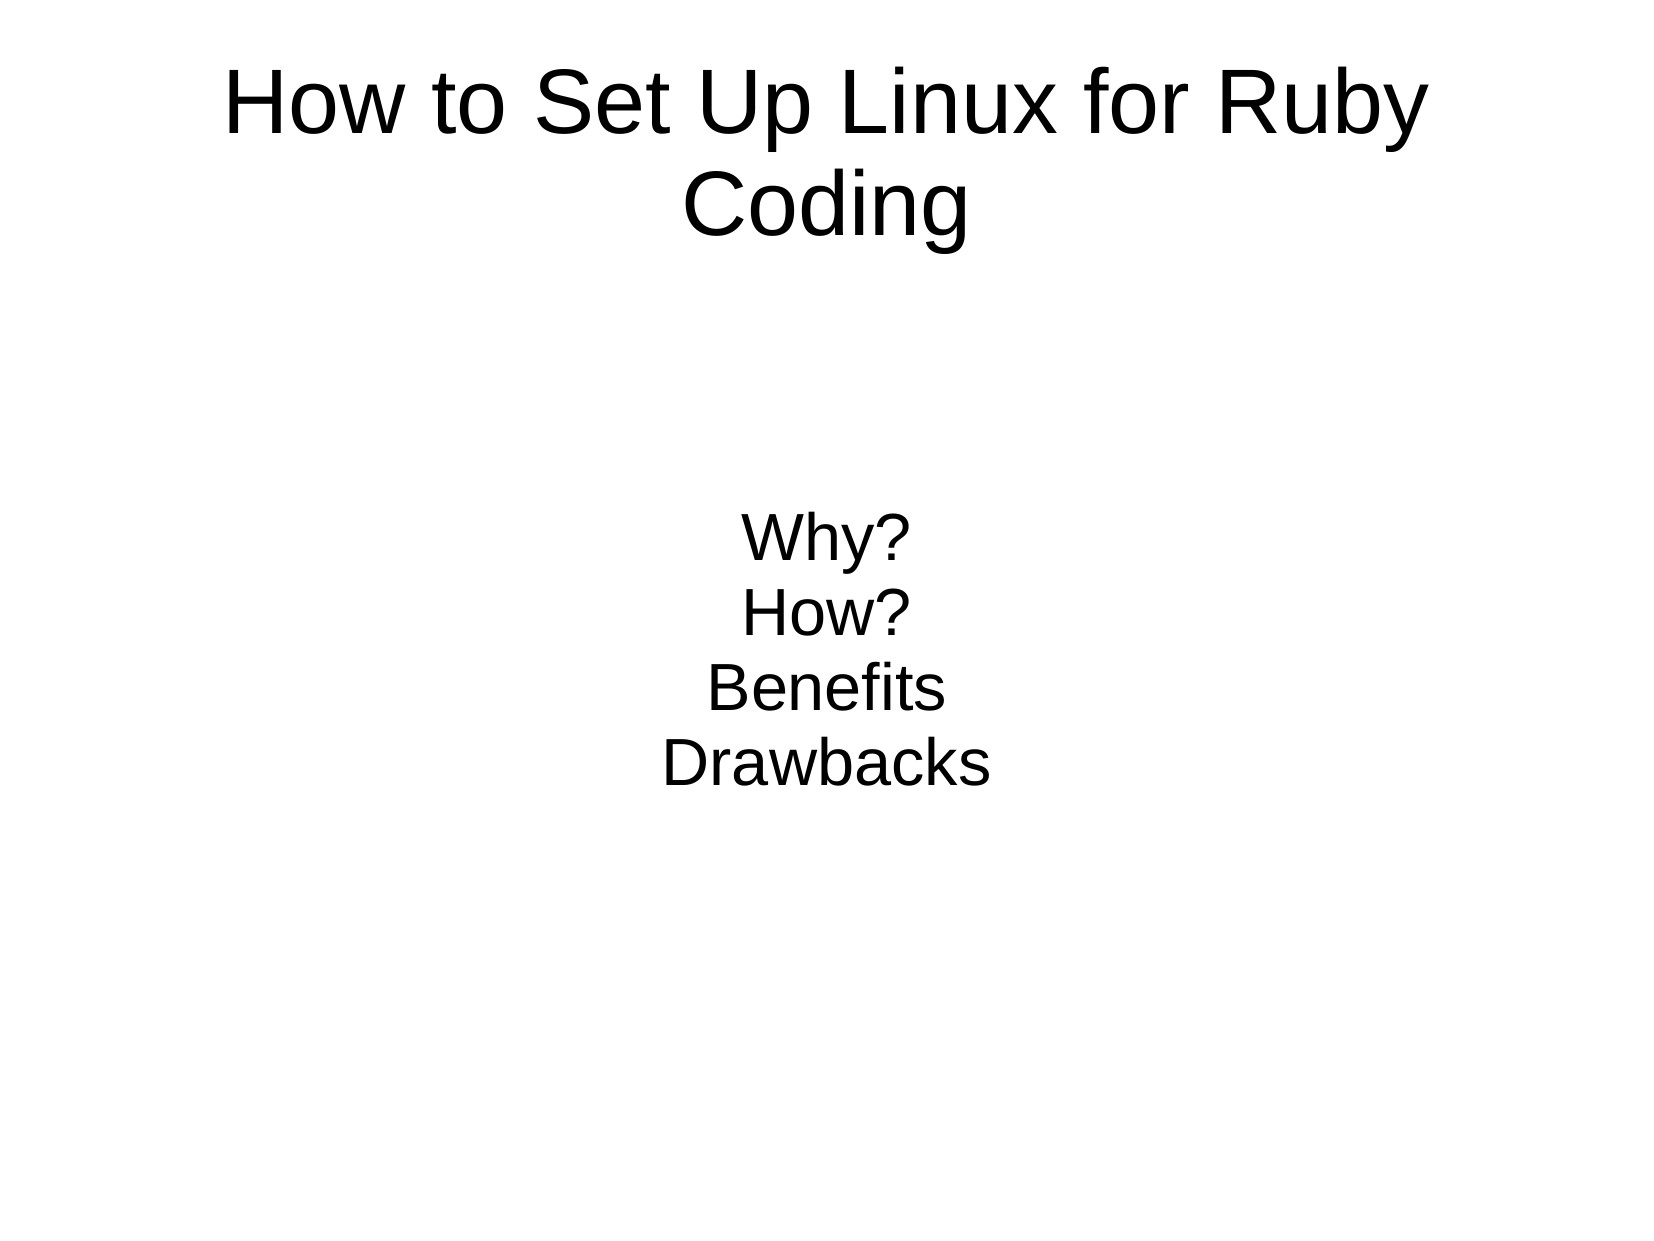

# How to Set Up Linux for Ruby Coding
Why?
How?
Benefits
Drawbacks